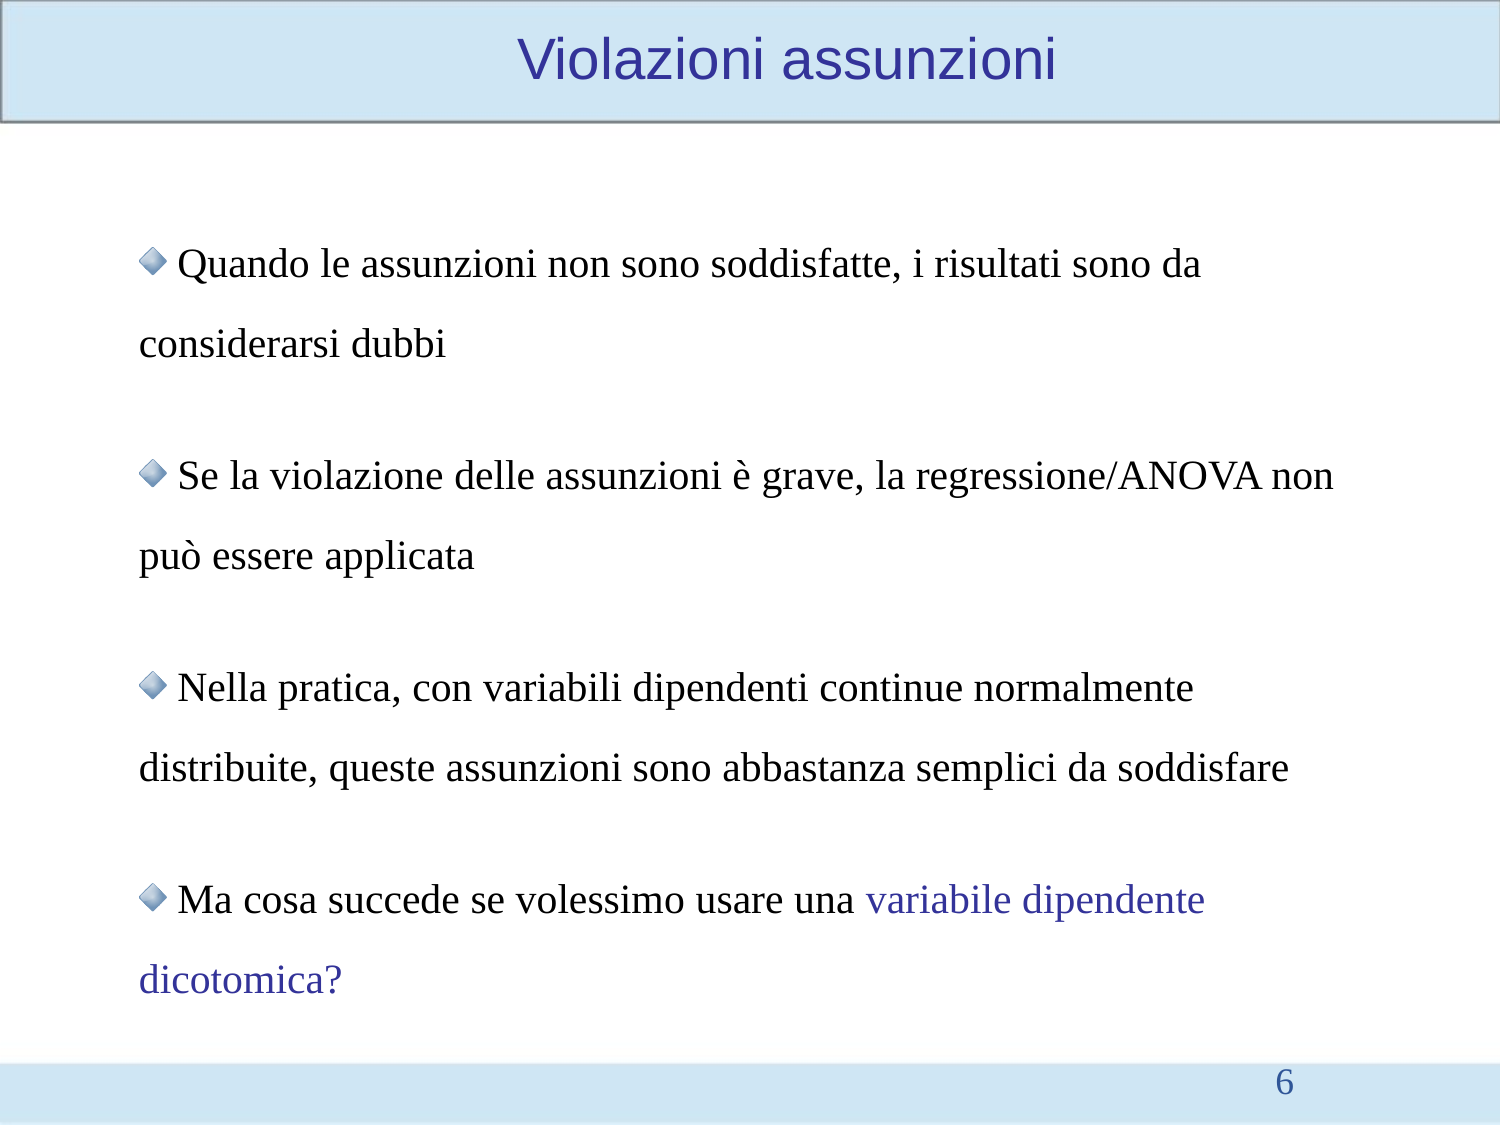

# Violazioni assunzioni
 Quando le assunzioni non sono soddisfatte, i risultati sono da considerarsi dubbi
 Se la violazione delle assunzioni è grave, la regressione/ANOVA non può essere applicata
 Nella pratica, con variabili dipendenti continue normalmente distribuite, queste assunzioni sono abbastanza semplici da soddisfare
 Ma cosa succede se volessimo usare una variabile dipendente dicotomica?